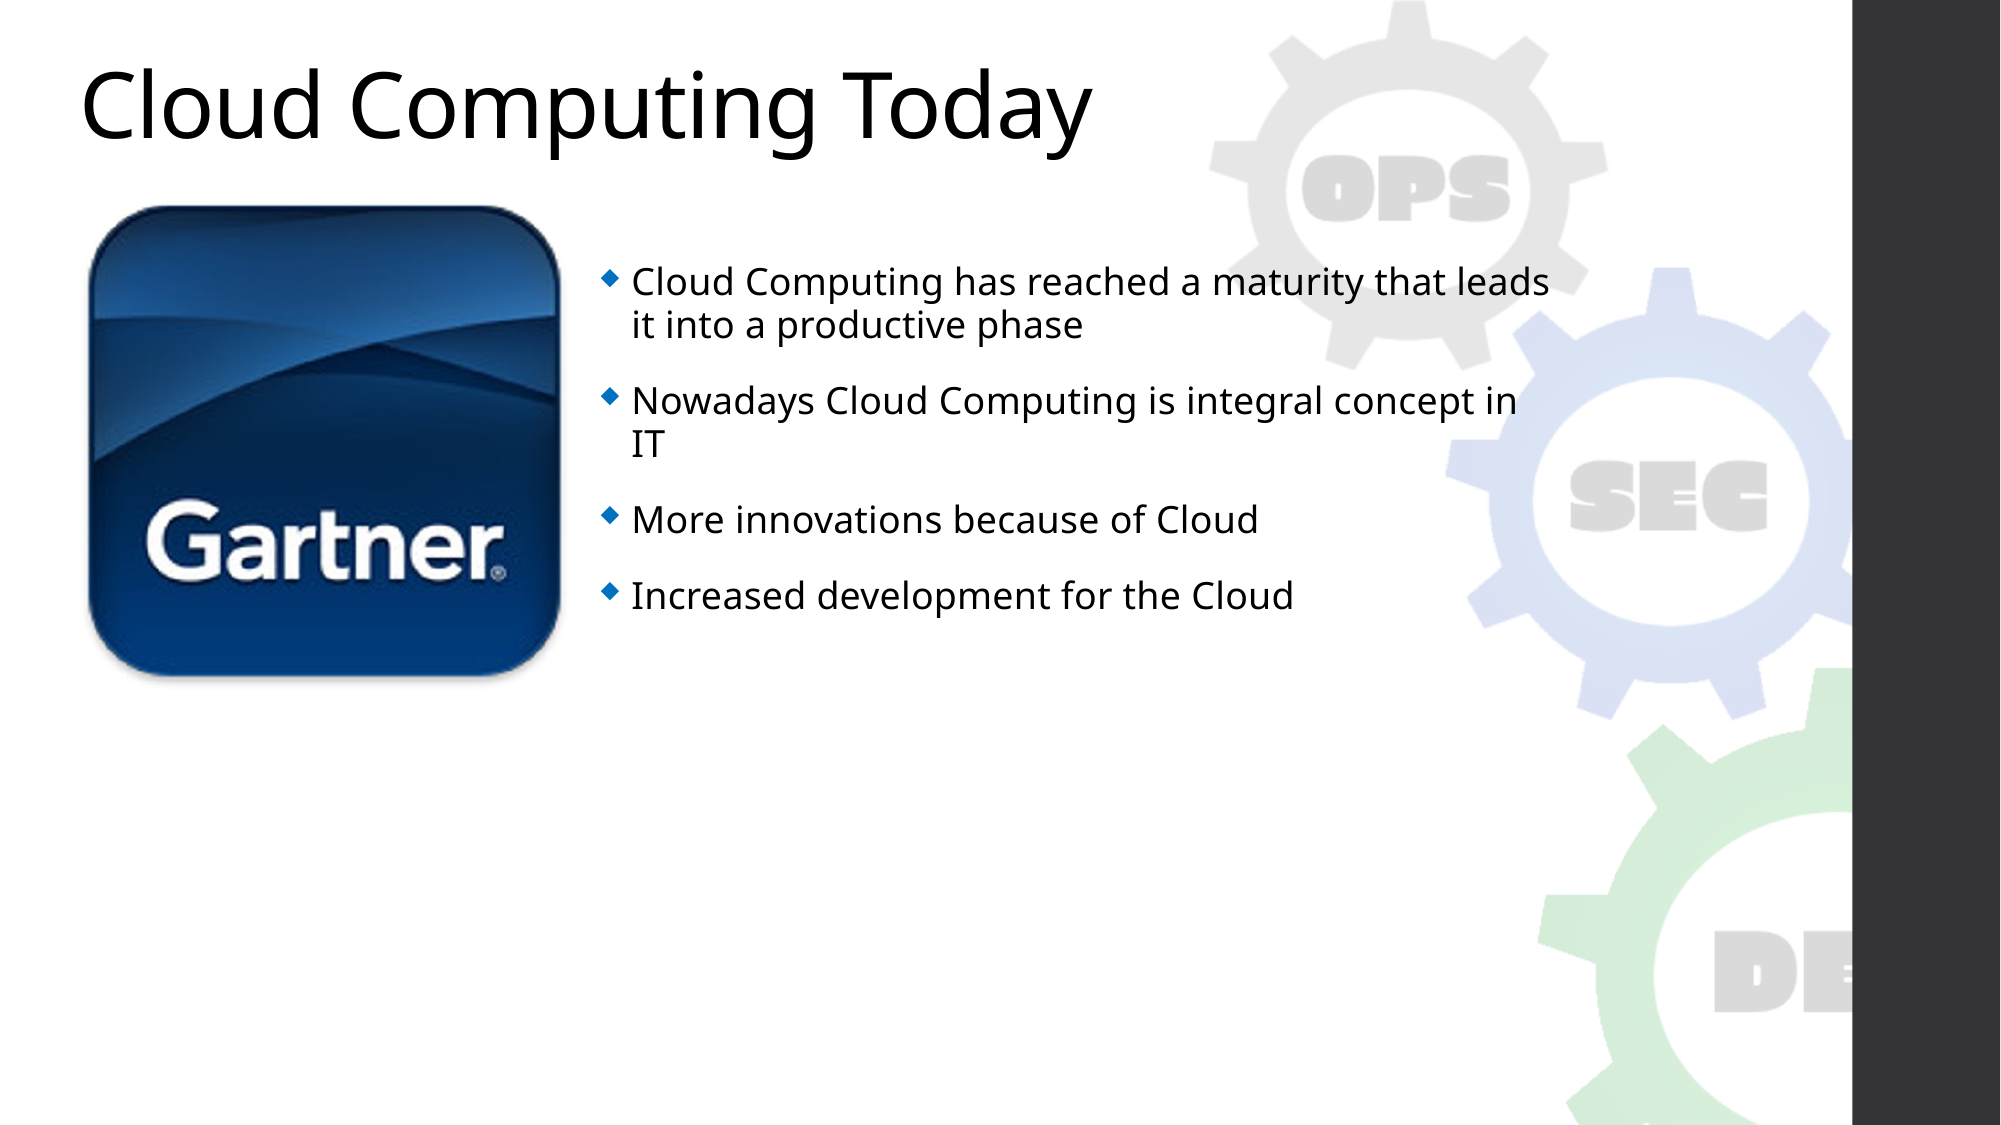

# Cloud Computing Today
Cloud Computing has reached a maturity that leads it into a productive phase​
Nowadays Cloud Computing is integral concept in IT​
More innovations because of Cloud​
Increased development for the Cloud